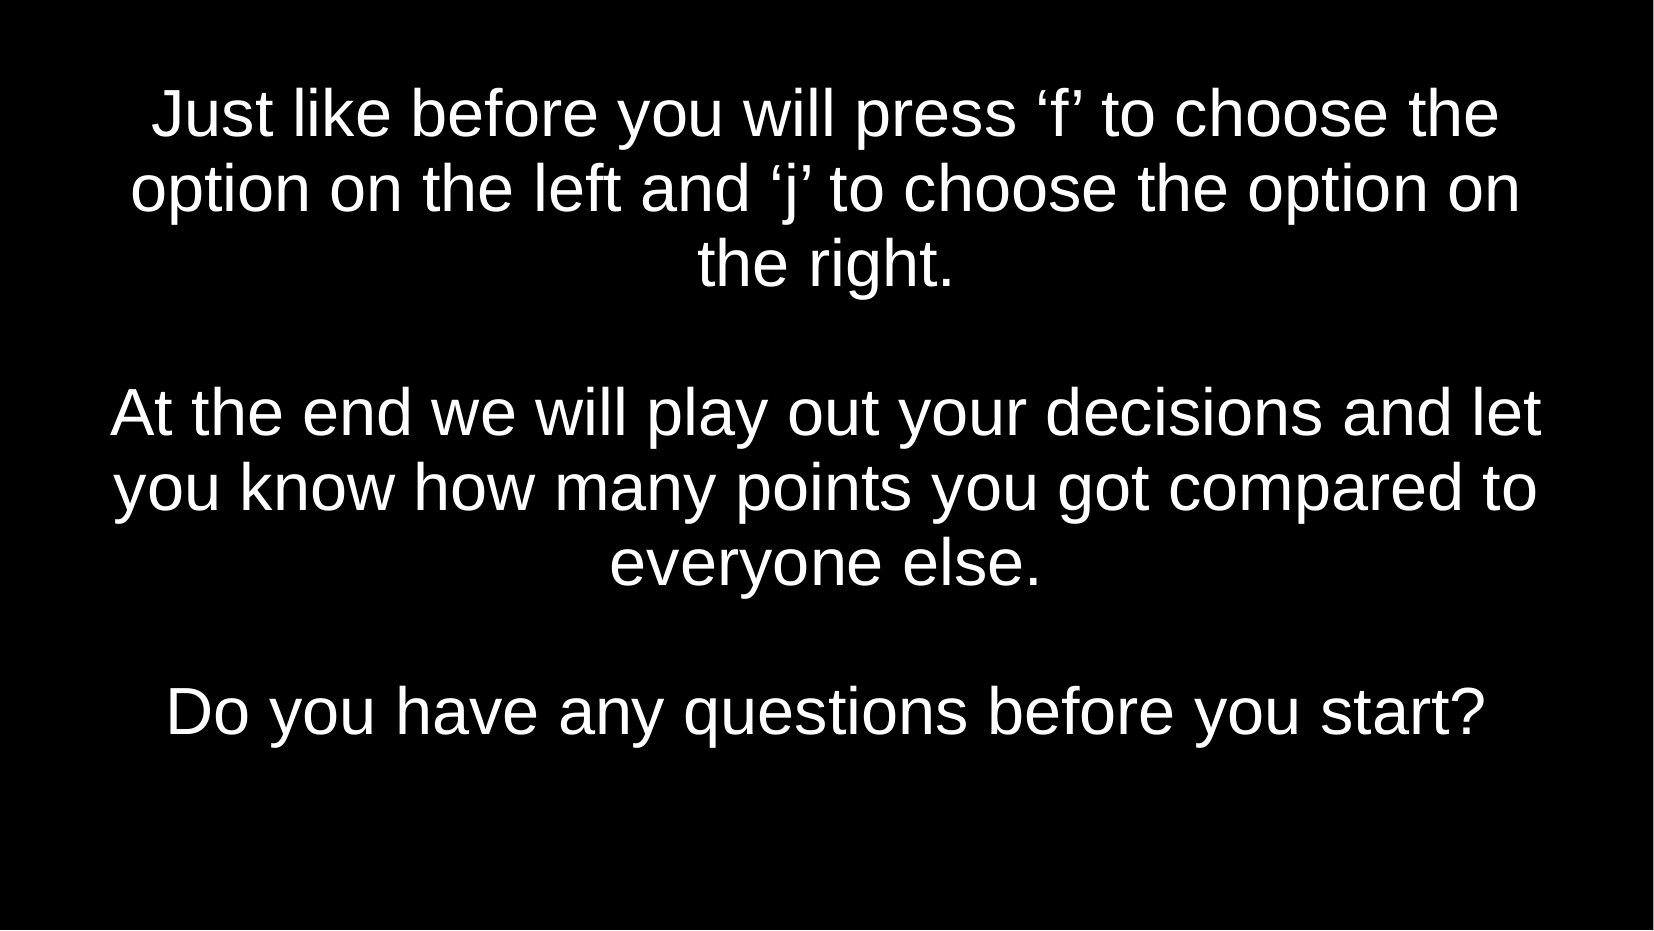

# Just like before you will press ‘f’ to choose the option on the left and ‘j’ to choose the option on the right.
At the end we will play out your decisions and let you know how many points you got compared to everyone else.
Do you have any questions before you start?